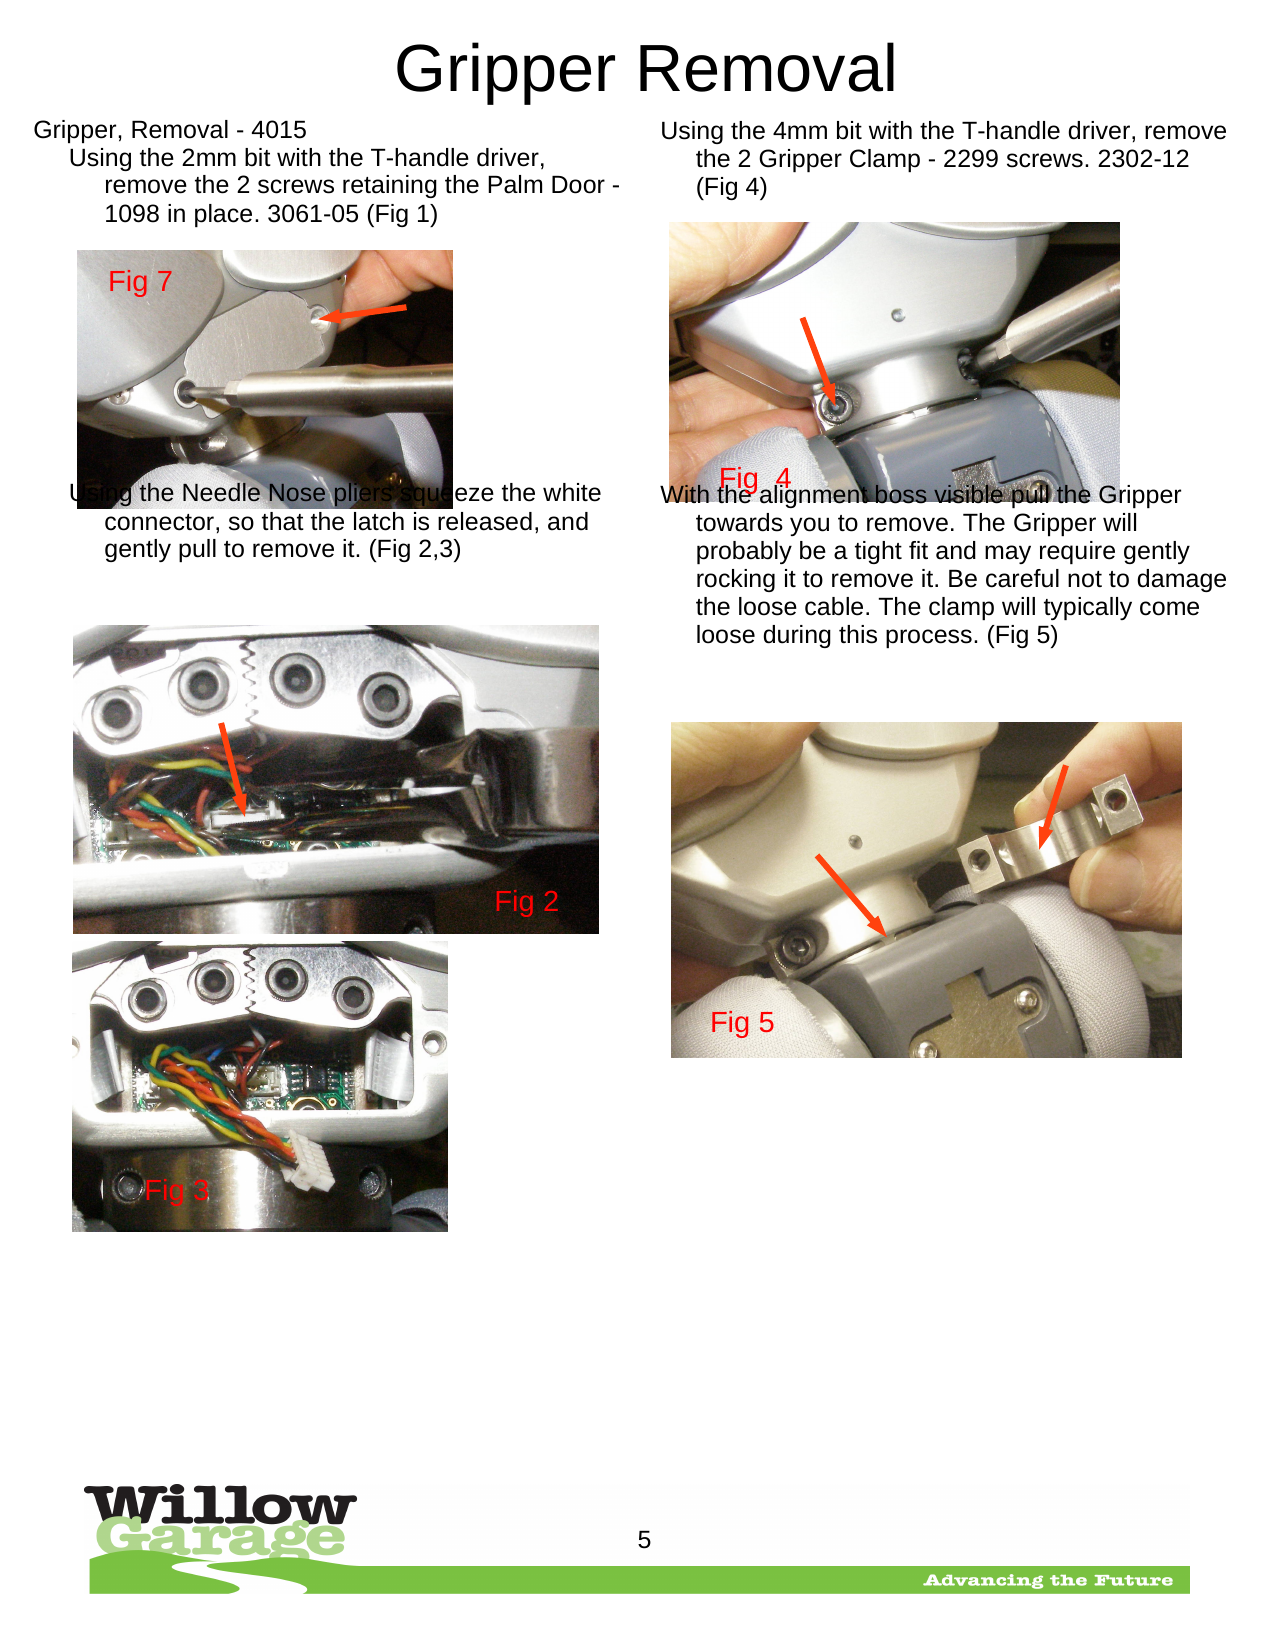

# Gripper Removal
Gripper, Removal - 4015
Using the 2mm bit with the T-handle driver, remove the 2 screws retaining the Palm Door - 1098 in place. 3061-05 (Fig 1)
Using the Needle Nose pliers squeeze the white connector, so that the latch is released, and gently pull to remove it. (Fig 2,3)
Using the 4mm bit with the T-handle driver, remove the 2 Gripper Clamp - 2299 screws. 2302-12 (Fig 4)
With the alignment boss visible pull the Gripper towards you to remove. The Gripper will probably be a tight fit and may require gently rocking it to remove it. Be careful not to damage the loose cable. The clamp will typically come loose during this process. (Fig 5)
Fig 7
Fig 4
Fig 2
Fig 5
Fig 3
5